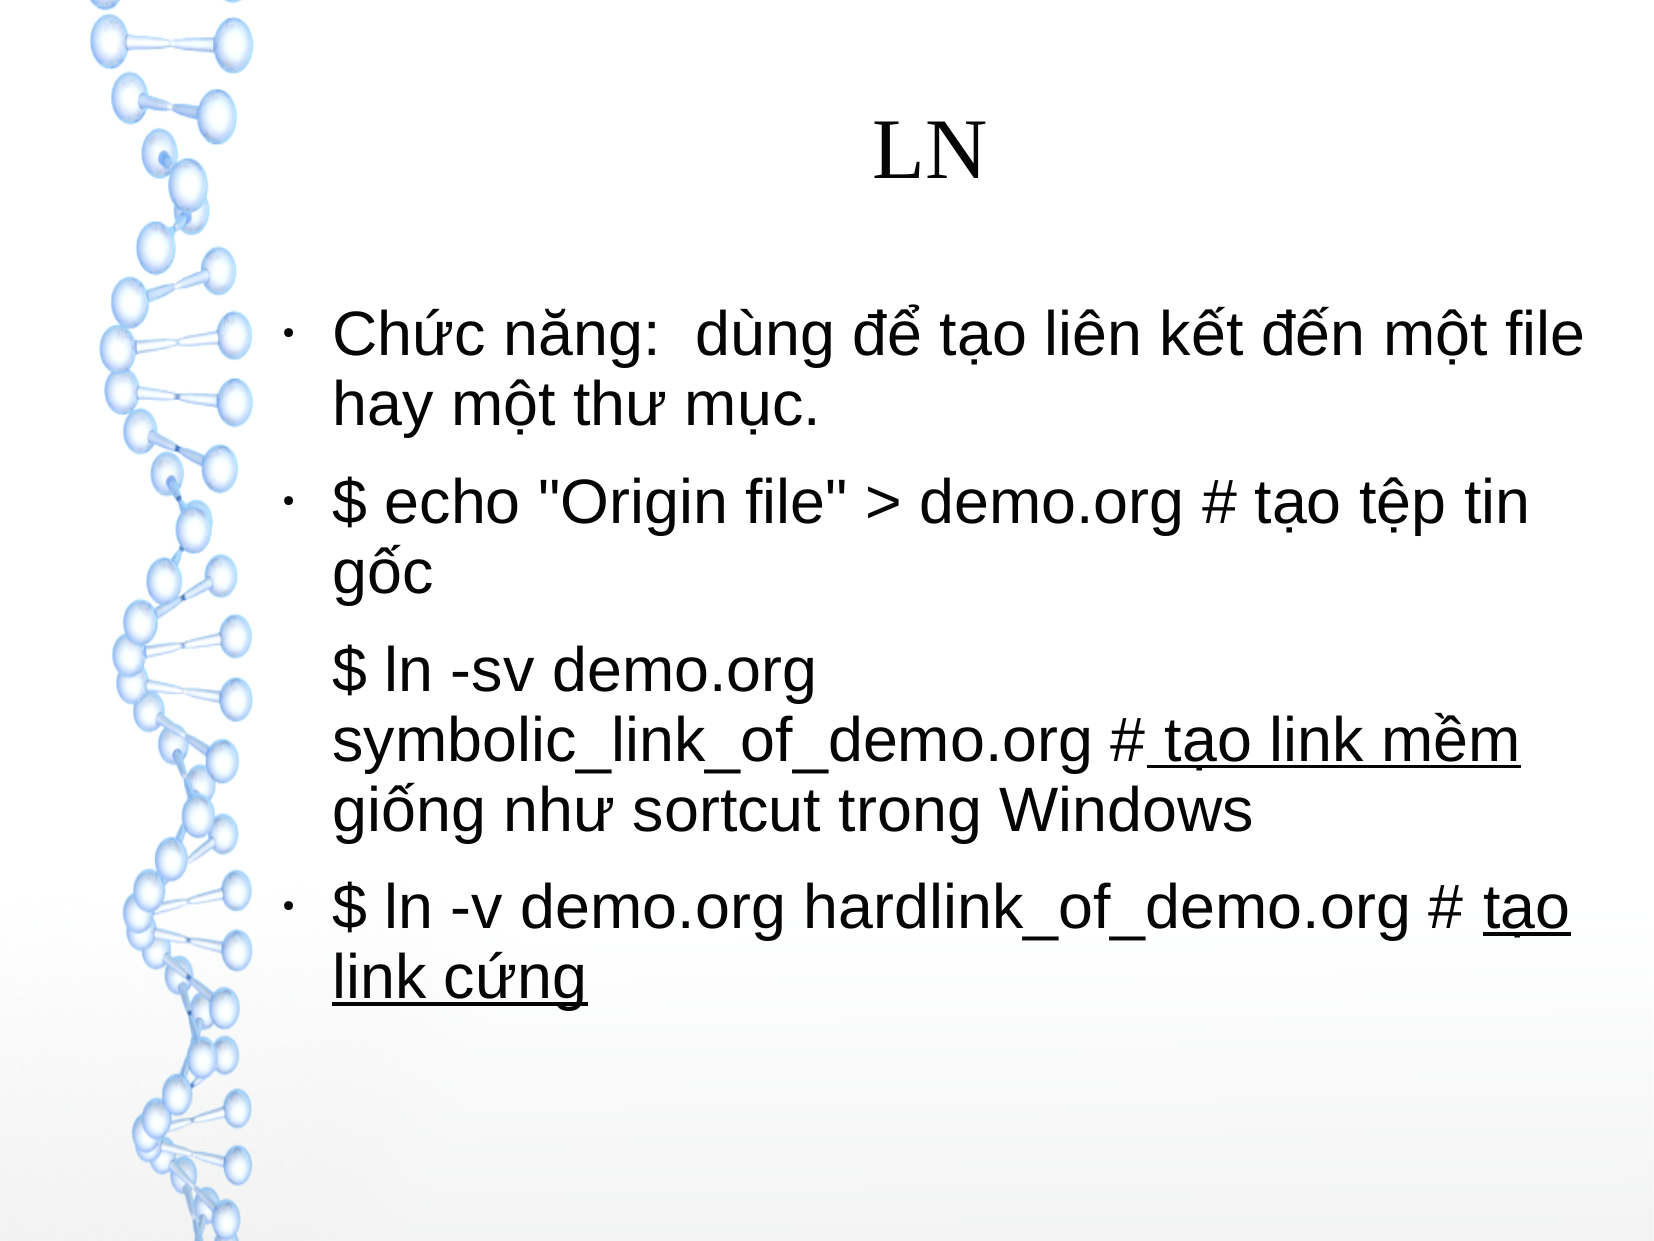

# LN
Chức năng: dùng để tạo liên kết đến một file hay một thư mục.
$ echo "Origin file" > demo.org # tạo tệp tin gốc
$ ln -sv demo.org symbolic_link_of_demo.org # tạo link mềm giống như sortcut trong Windows
$ ln -v demo.org hardlink_of_demo.org # tạo link cứng